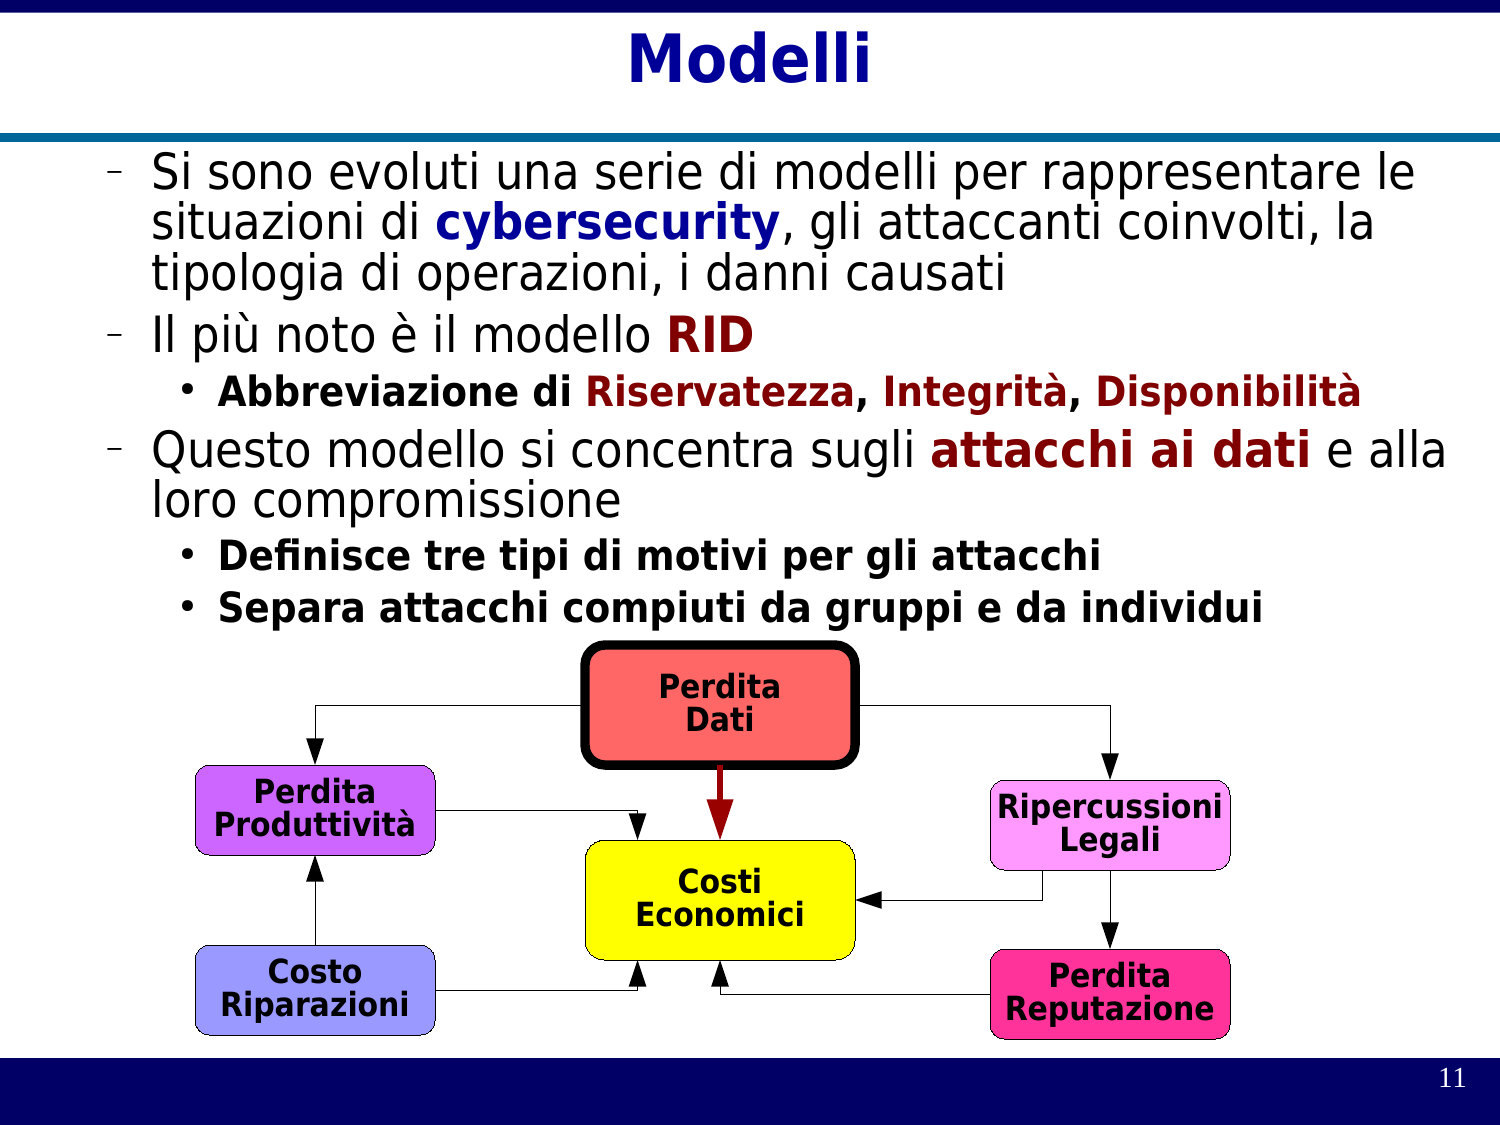

# Modelli
Si sono evoluti una serie di modelli per rappresentare le situazioni di cybersecurity, gli attaccanti coinvolti, la tipologia di operazioni, i danni causati
Il più noto è il modello RID
Abbreviazione di Riservatezza, Integrità, Disponibilità
Questo modello si concentra sugli attacchi ai dati e alla loro compromissione
Definisce tre tipi di motivi per gli attacchi
Separa attacchi compiuti da gruppi e da individui
Perdita
Dati
Perdita
Produttività
Ripercussioni
Legali
Costi
Economici
Costo
Riparazioni
Perdita
Reputazione